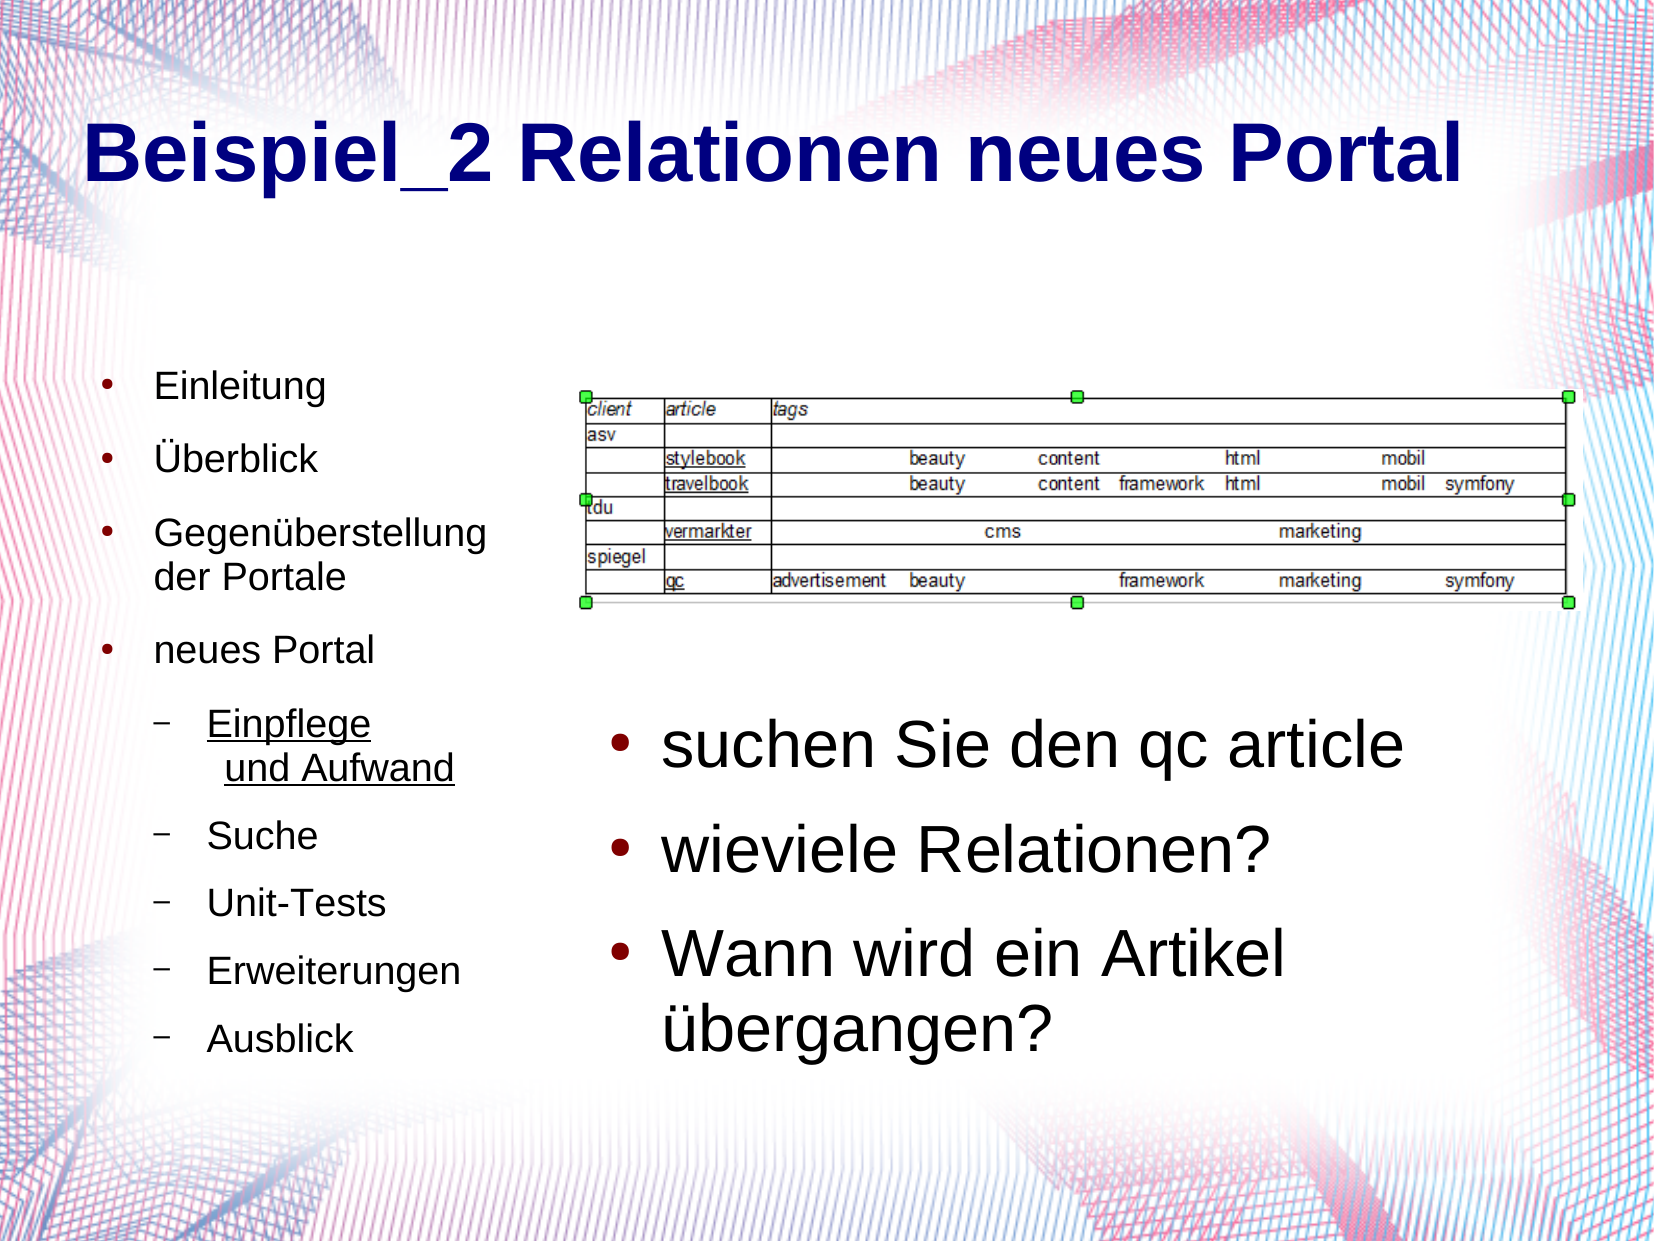

# Beispiel_2 Relationen neues Portal
Einleitung
Überblick
Gegenüberstellung der Portale
neues Portal
Einpflege
und Aufwand
Suche
Unit-Tests
Erweiterungen
Ausblick
suchen Sie den qc article
wieviele Relationen?
Wann wird ein Artikel übergangen?